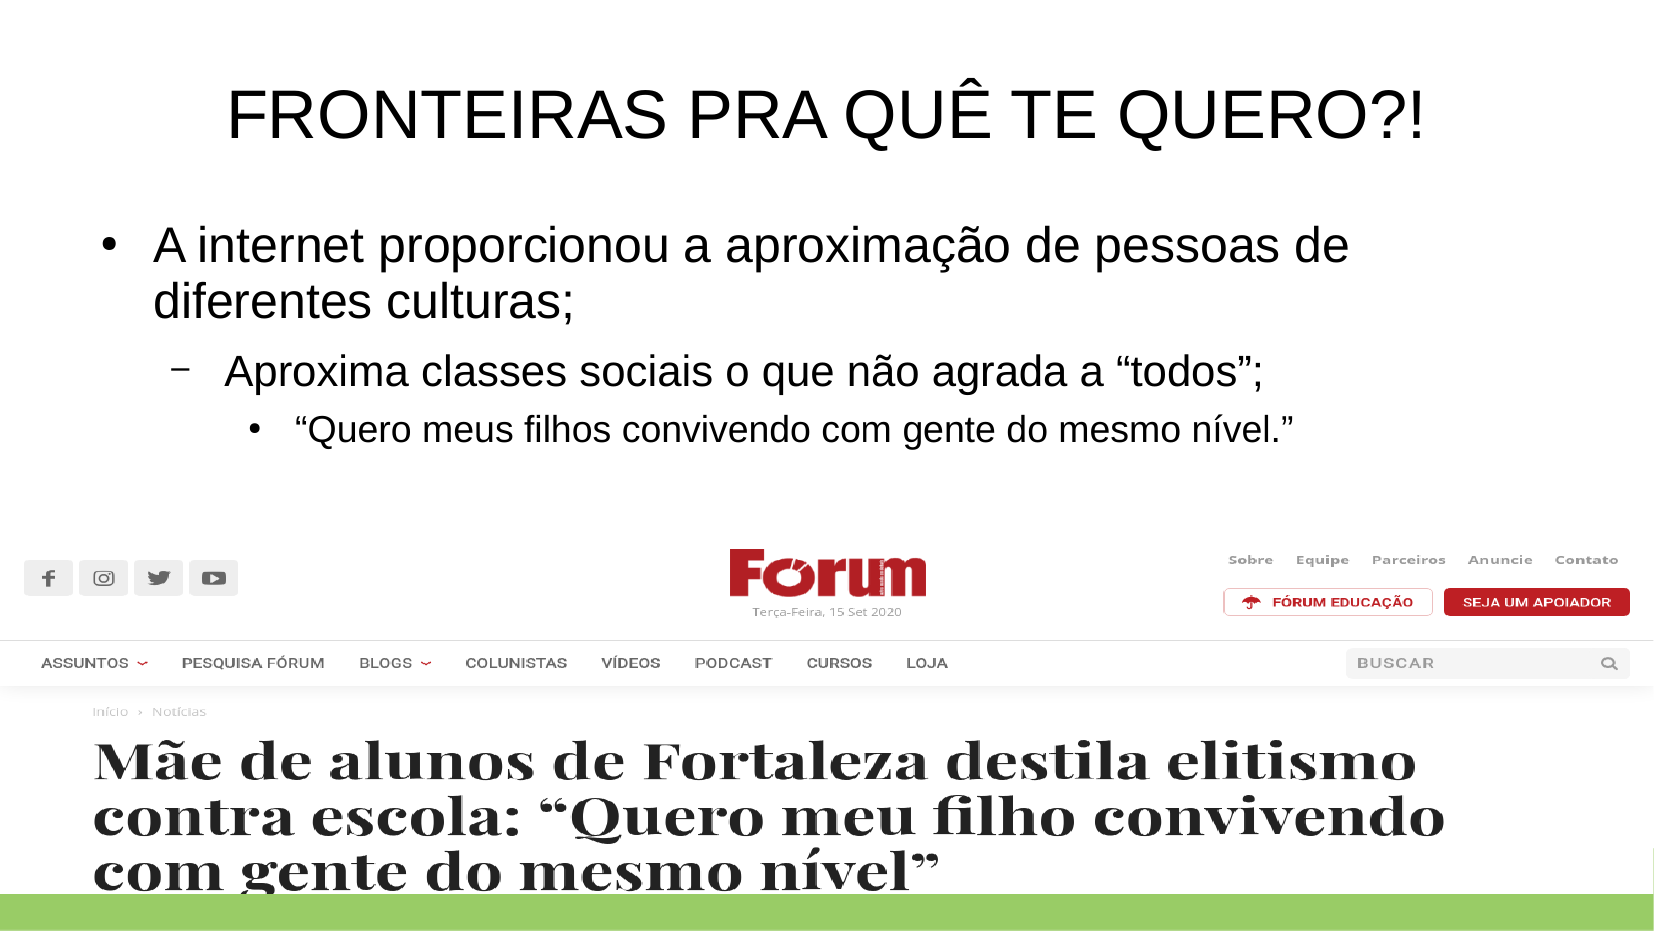

# FRONTEIRAS PRA QUÊ TE QUERO?!
A internet proporcionou a aproximação de pessoas de diferentes culturas;
Aproxima classes sociais o que não agrada a “todos”;
“Quero meus filhos convivendo com gente do mesmo nível.”